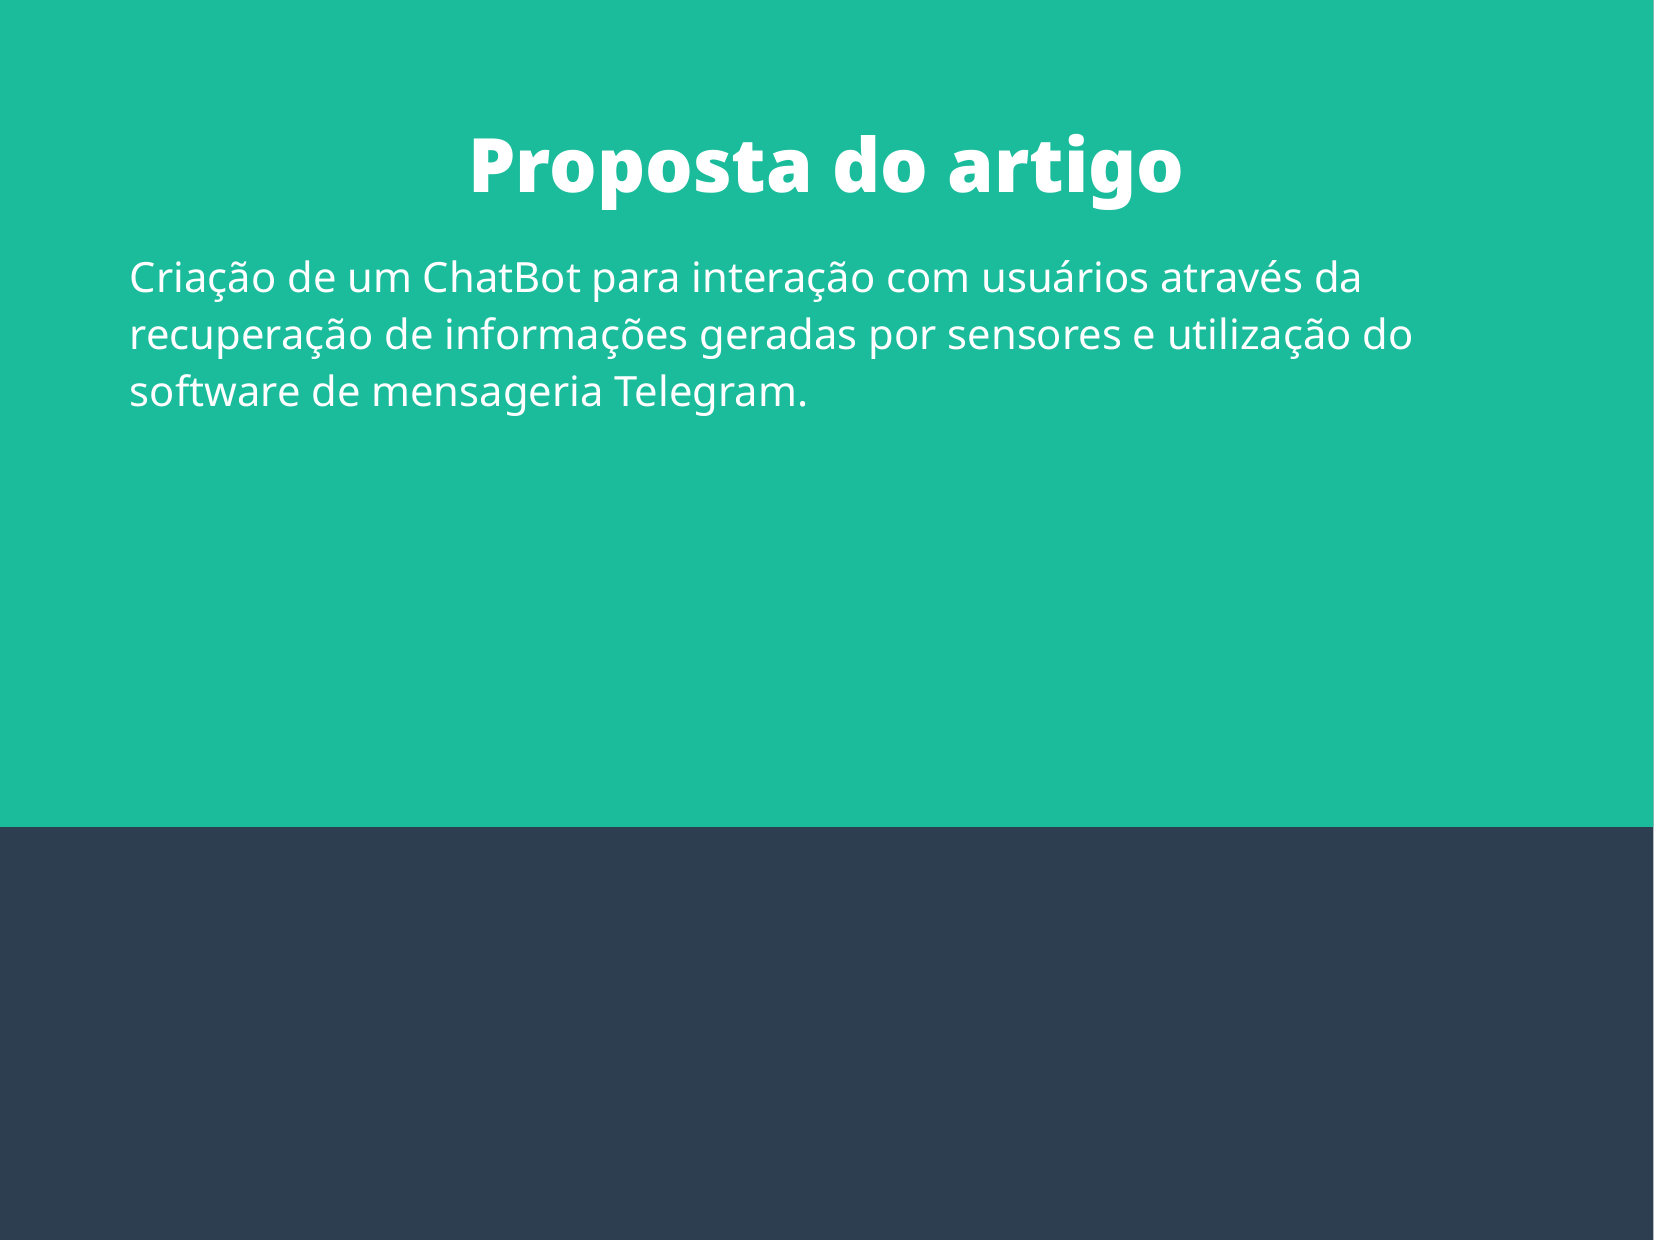

# Proposta do artigo
Criação de um ChatBot para interação com usuários através da recuperação de informações geradas por sensores e utilização do software de mensageria Telegram.